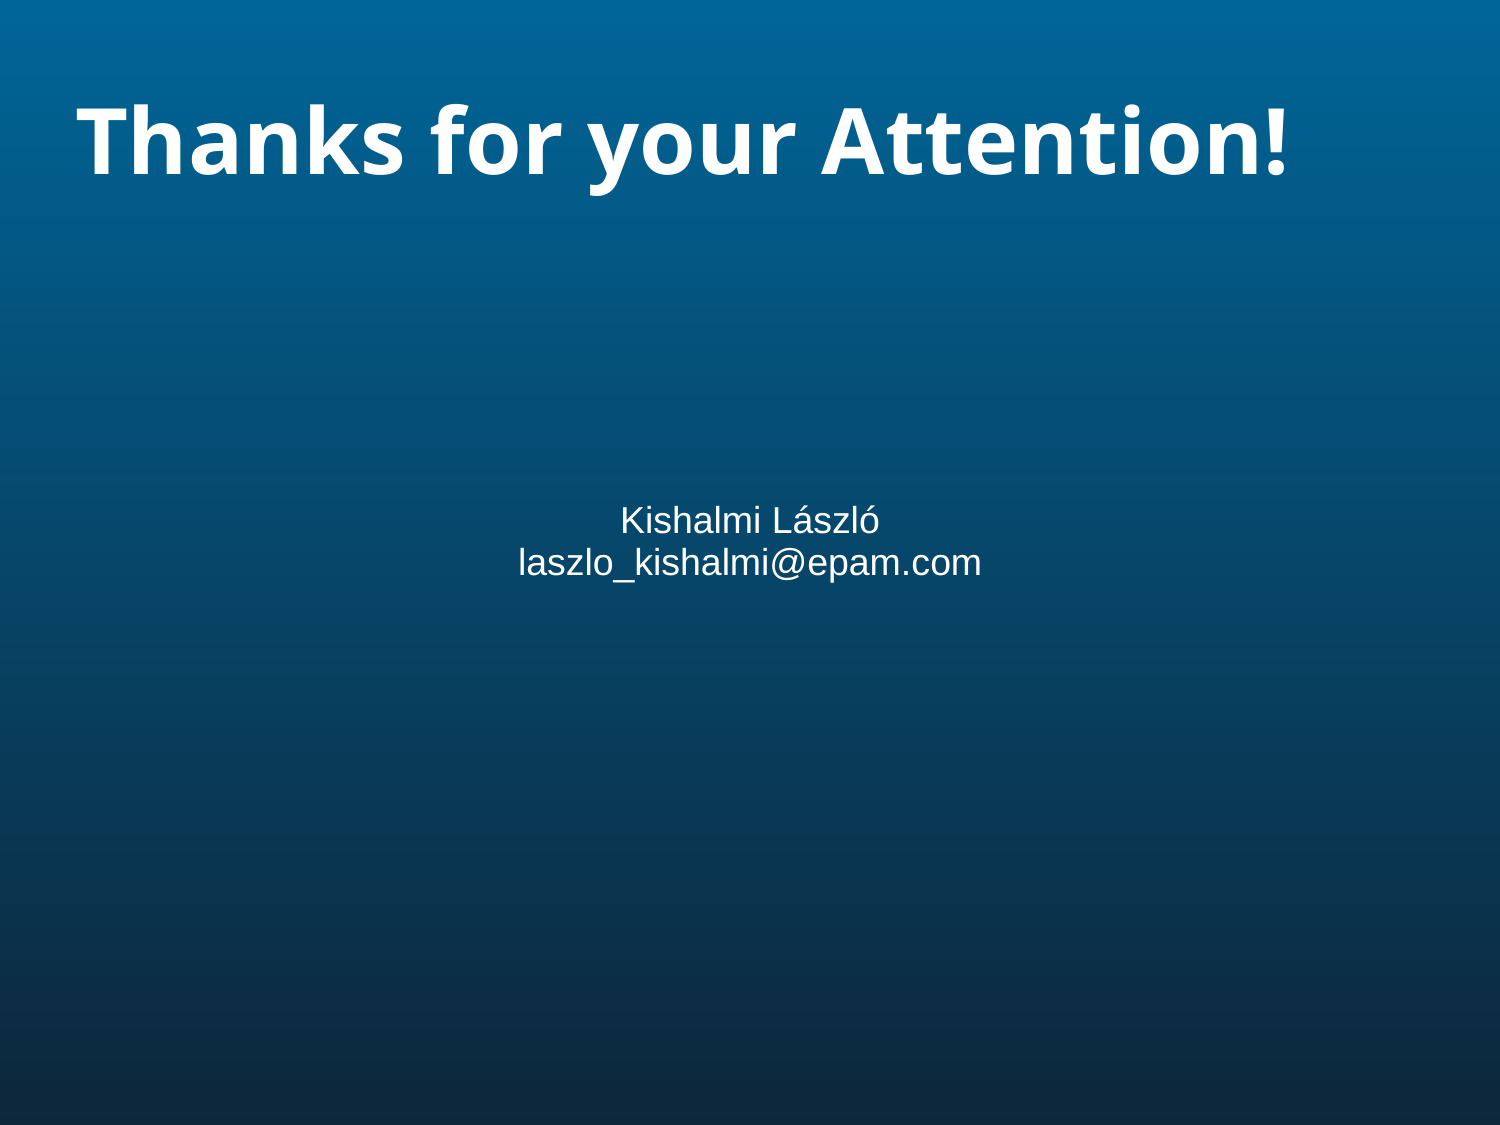

# Thanks for your Attention!
Kishalmi László
laszlo_kishalmi@epam.com